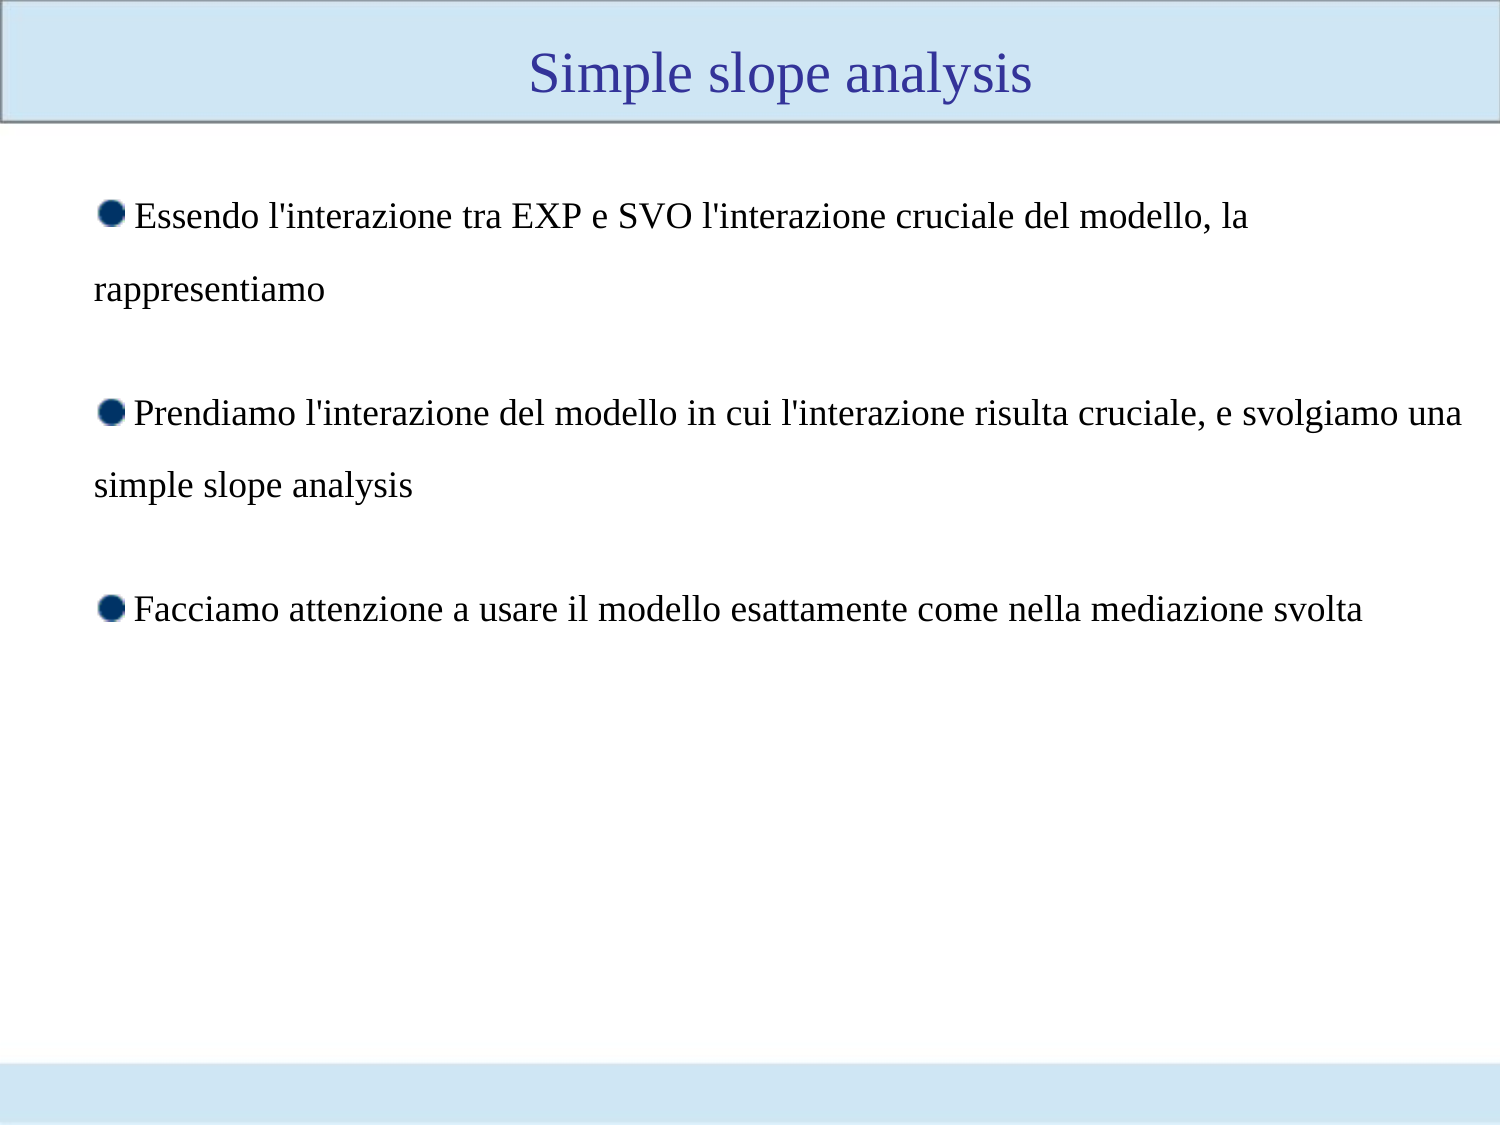

# Simple slope analysis
 Essendo l'interazione tra EXP e SVO l'interazione cruciale del modello, la rappresentiamo
 Prendiamo l'interazione del modello in cui l'interazione risulta cruciale, e svolgiamo una simple slope analysis
 Facciamo attenzione a usare il modello esattamente come nella mediazione svolta